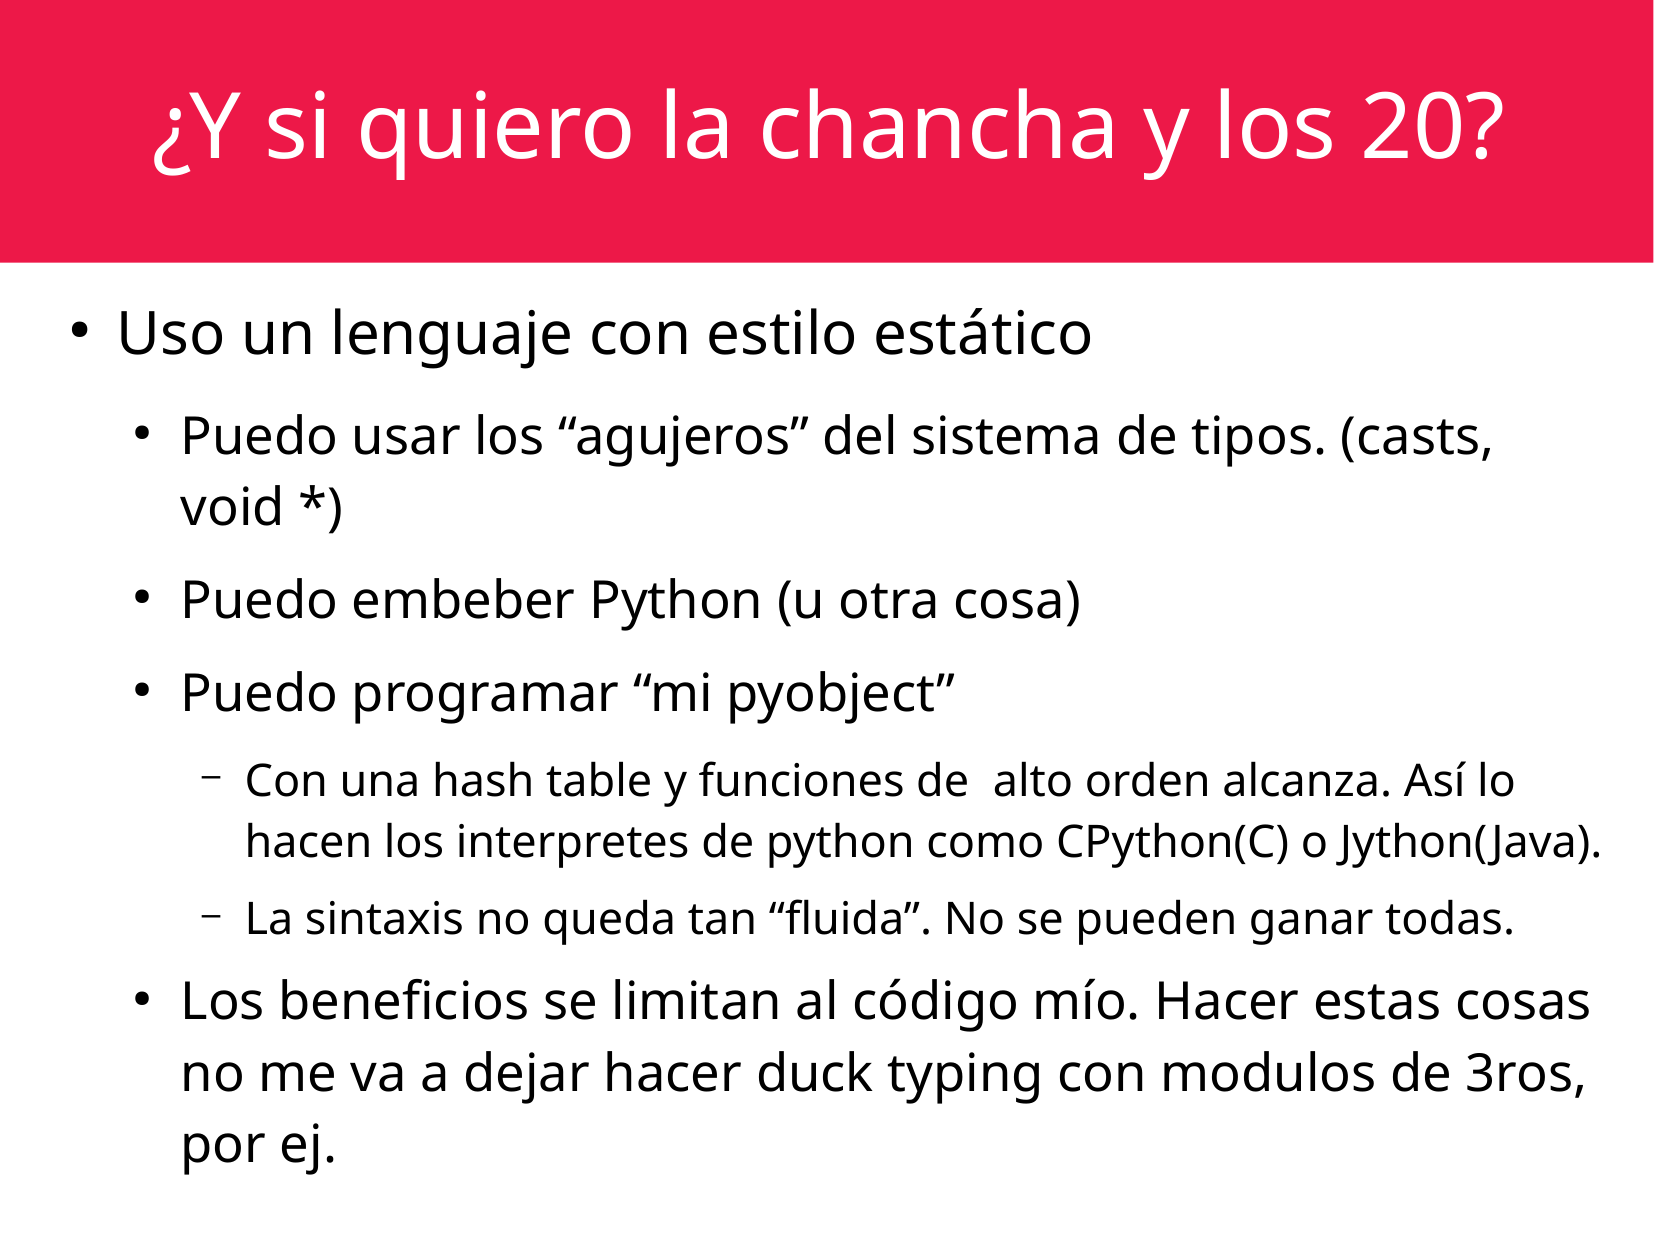

# ¿Y si quiero la chancha y los 20?
Uso un lenguaje con estilo estático
Puedo usar los “agujeros” del sistema de tipos. (casts, void *)
Puedo embeber Python (u otra cosa)
Puedo programar “mi pyobject”
Con una hash table y funciones de alto orden alcanza. Así lo hacen los interpretes de python como CPython(C) o Jython(Java).
La sintaxis no queda tan “fluida”. No se pueden ganar todas.
Los beneficios se limitan al código mío. Hacer estas cosas no me va a dejar hacer duck typing con modulos de 3ros, por ej.